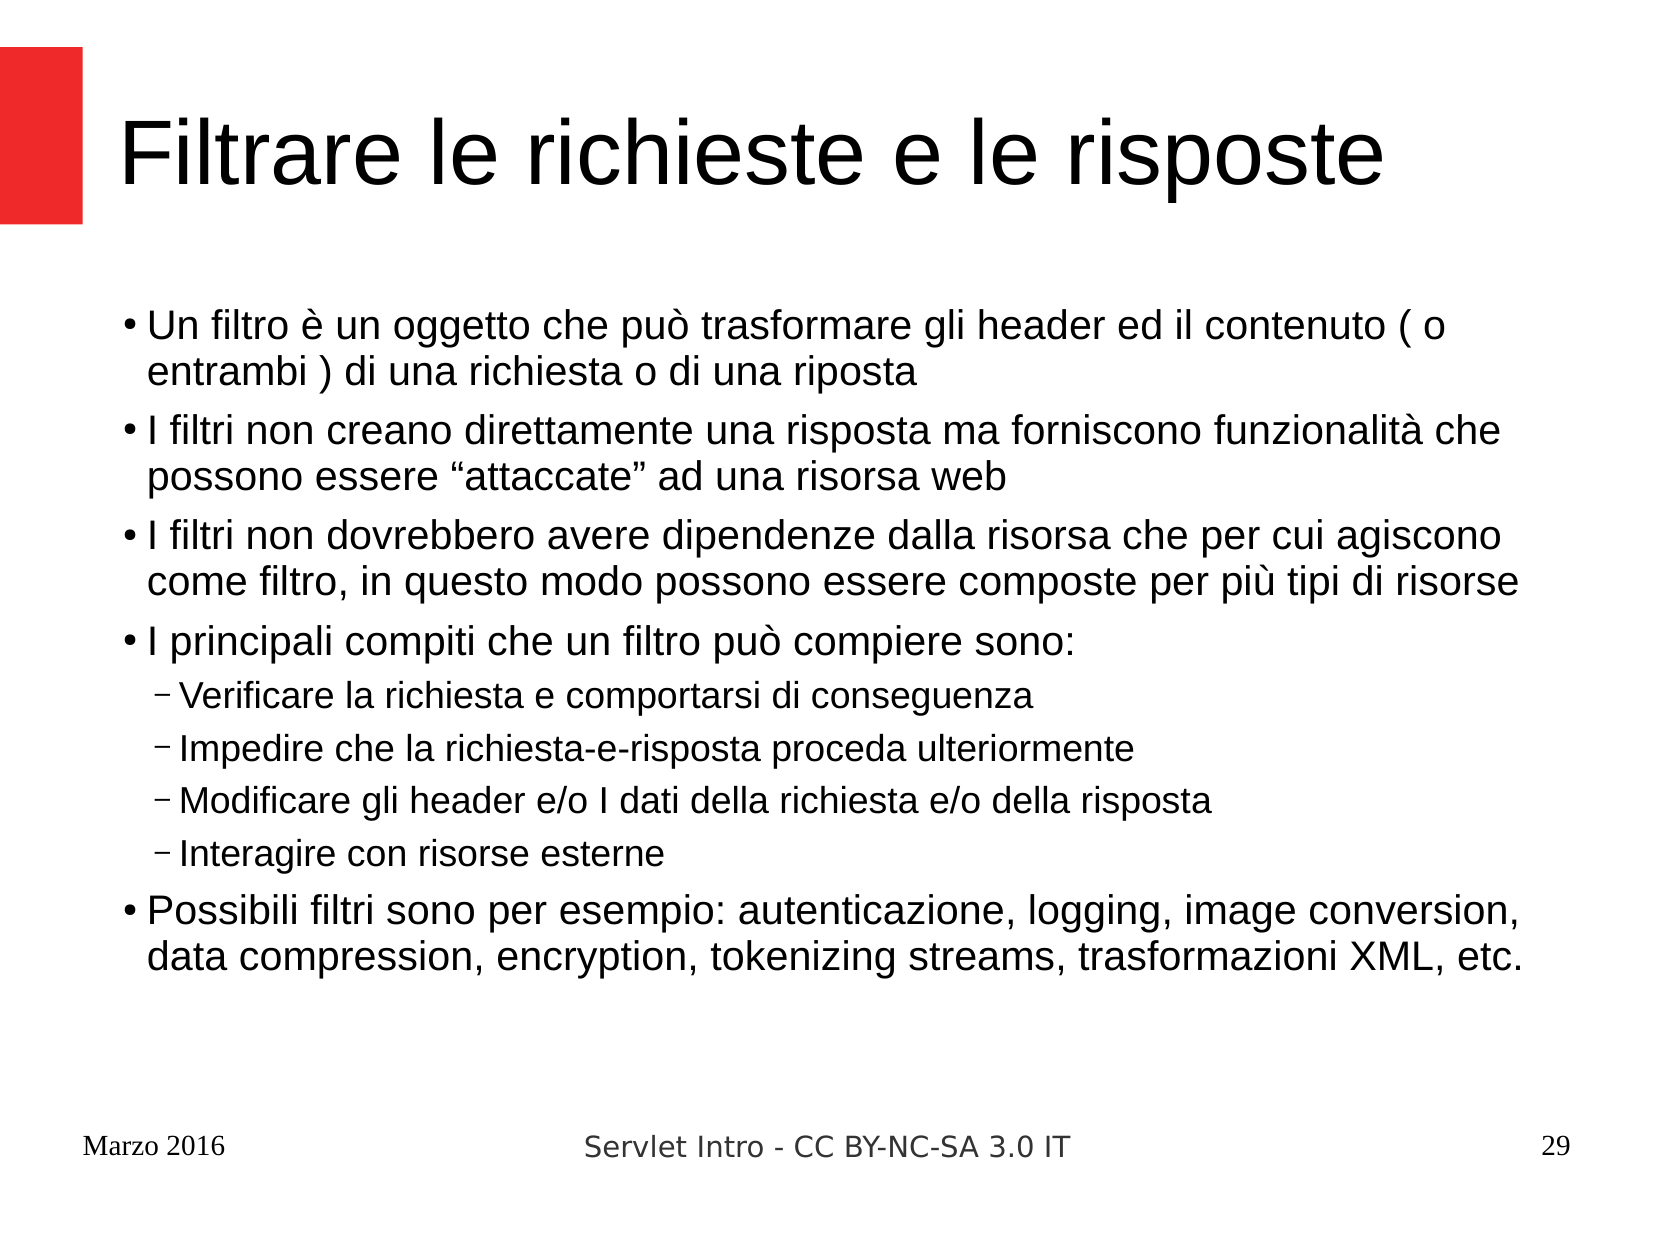

# Filtrare le richieste e le risposte
Un filtro è un oggetto che può trasformare gli header ed il contenuto ( o entrambi ) di una richiesta o di una riposta
I filtri non creano direttamente una risposta ma forniscono funzionalità che possono essere “attaccate” ad una risorsa web
I filtri non dovrebbero avere dipendenze dalla risorsa che per cui agiscono come filtro, in questo modo possono essere composte per più tipi di risorse
I principali compiti che un filtro può compiere sono:
Verificare la richiesta e comportarsi di conseguenza
Impedire che la richiesta-e-risposta proceda ulteriormente
Modificare gli header e/o I dati della richiesta e/o della risposta
Interagire con risorse esterne
Possibili filtri sono per esempio: autenticazione, logging, image conversion, data compression, encryption, tokenizing streams, trasformazioni XML, etc.
Your Date Here
Your Footer Here
29